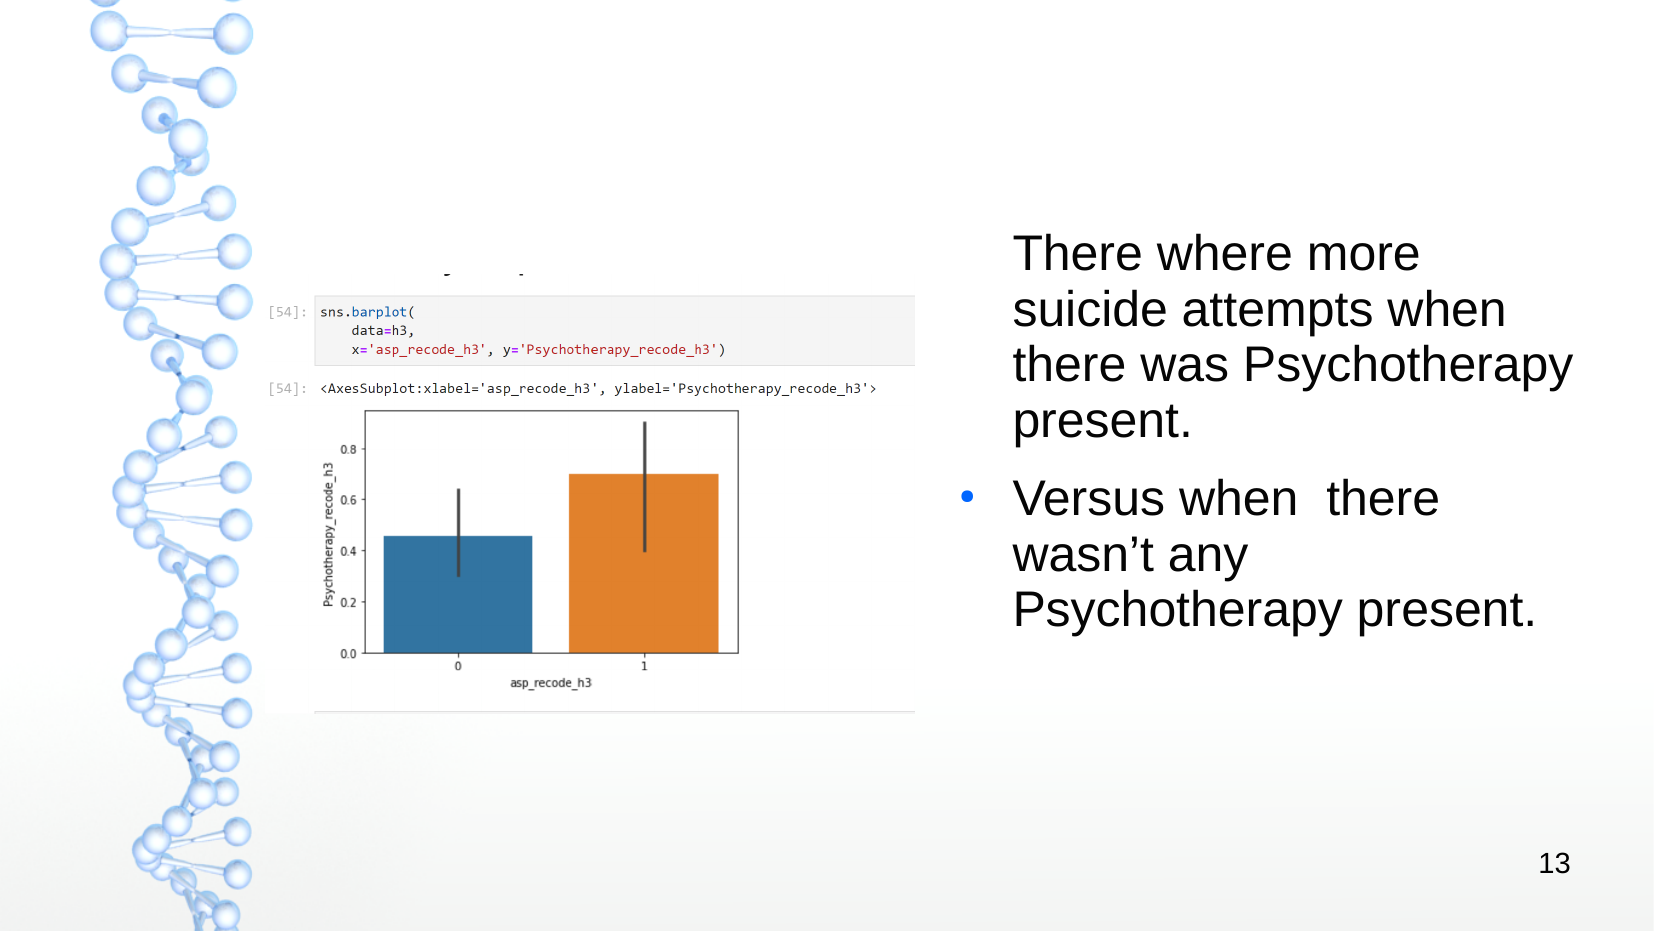

#
There where more suicide attempts when there was Psychotherapy present.
Versus when there wasn’t any Psychotherapy present.
13